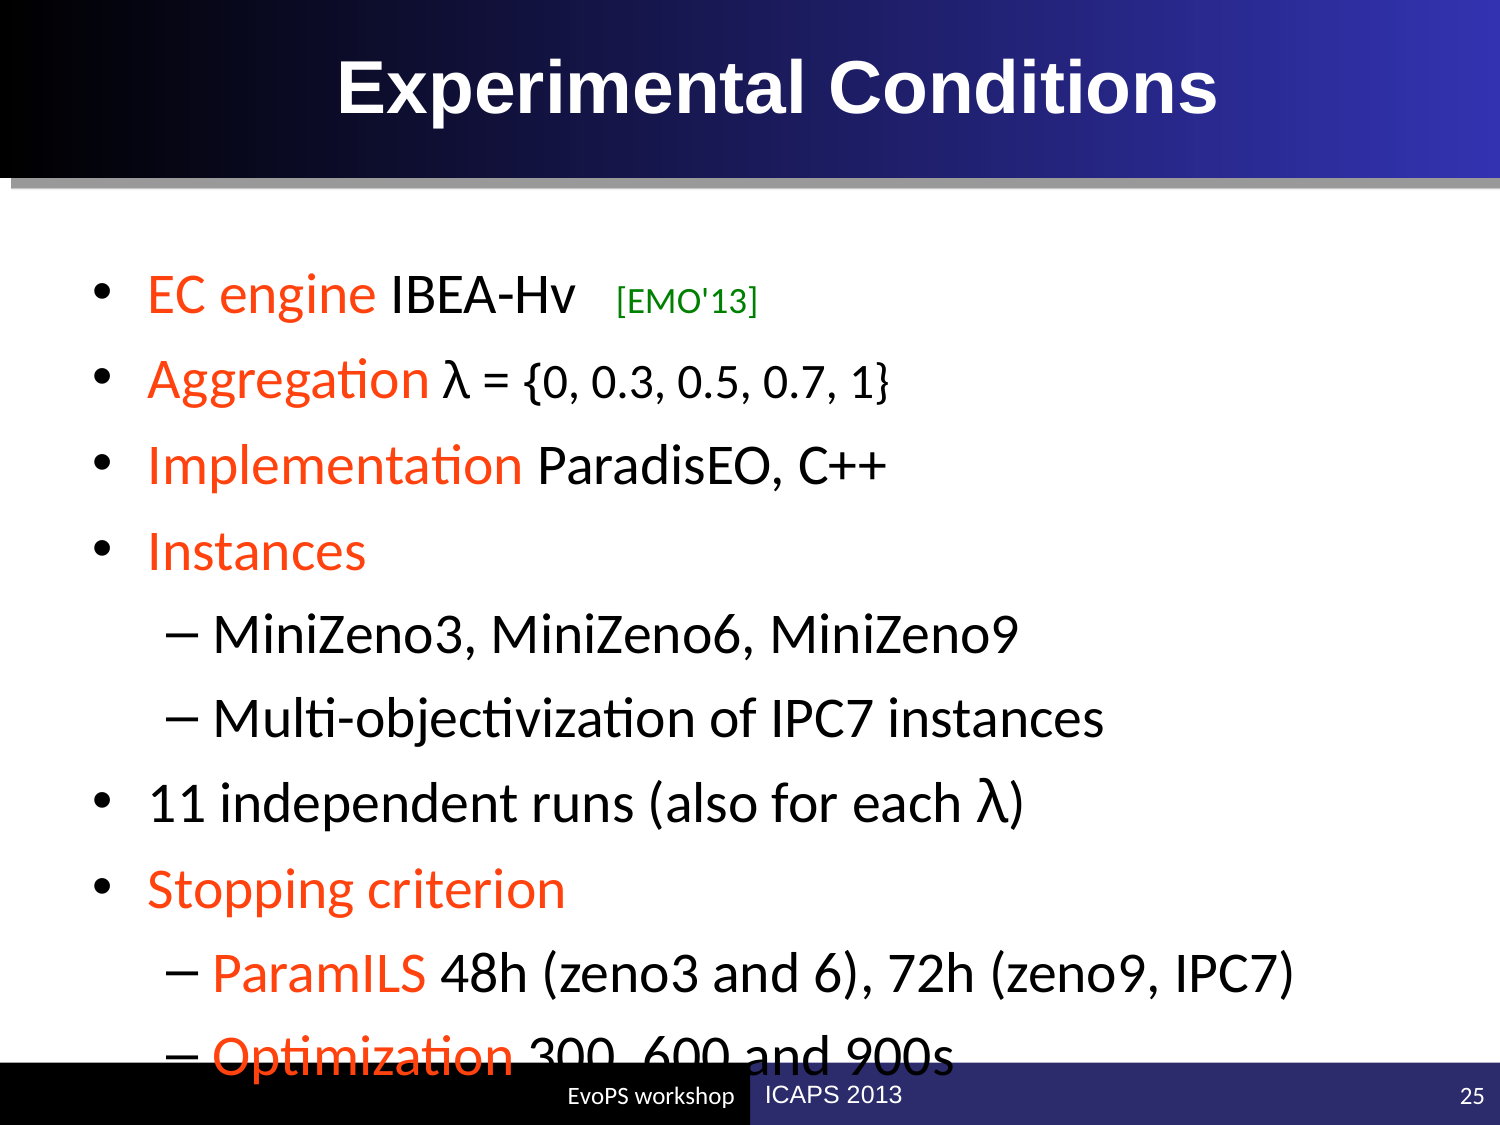

Experimental Conditions
# EC engine IBEA-Hv [EMO'13]
Aggregation λ = {0, 0.3, 0.5, 0.7, 1}
Implementation ParadisEO, C++
Instances
MiniZeno3, MiniZeno6, MiniZeno9
Multi-objectivization of IPC7 instances
11 independent runs (also for each λ)
Stopping criterion
ParamILS 48h (zeno3 and 6), 72h (zeno9, IPC7)
Optimization 300, 600 and 900s
25